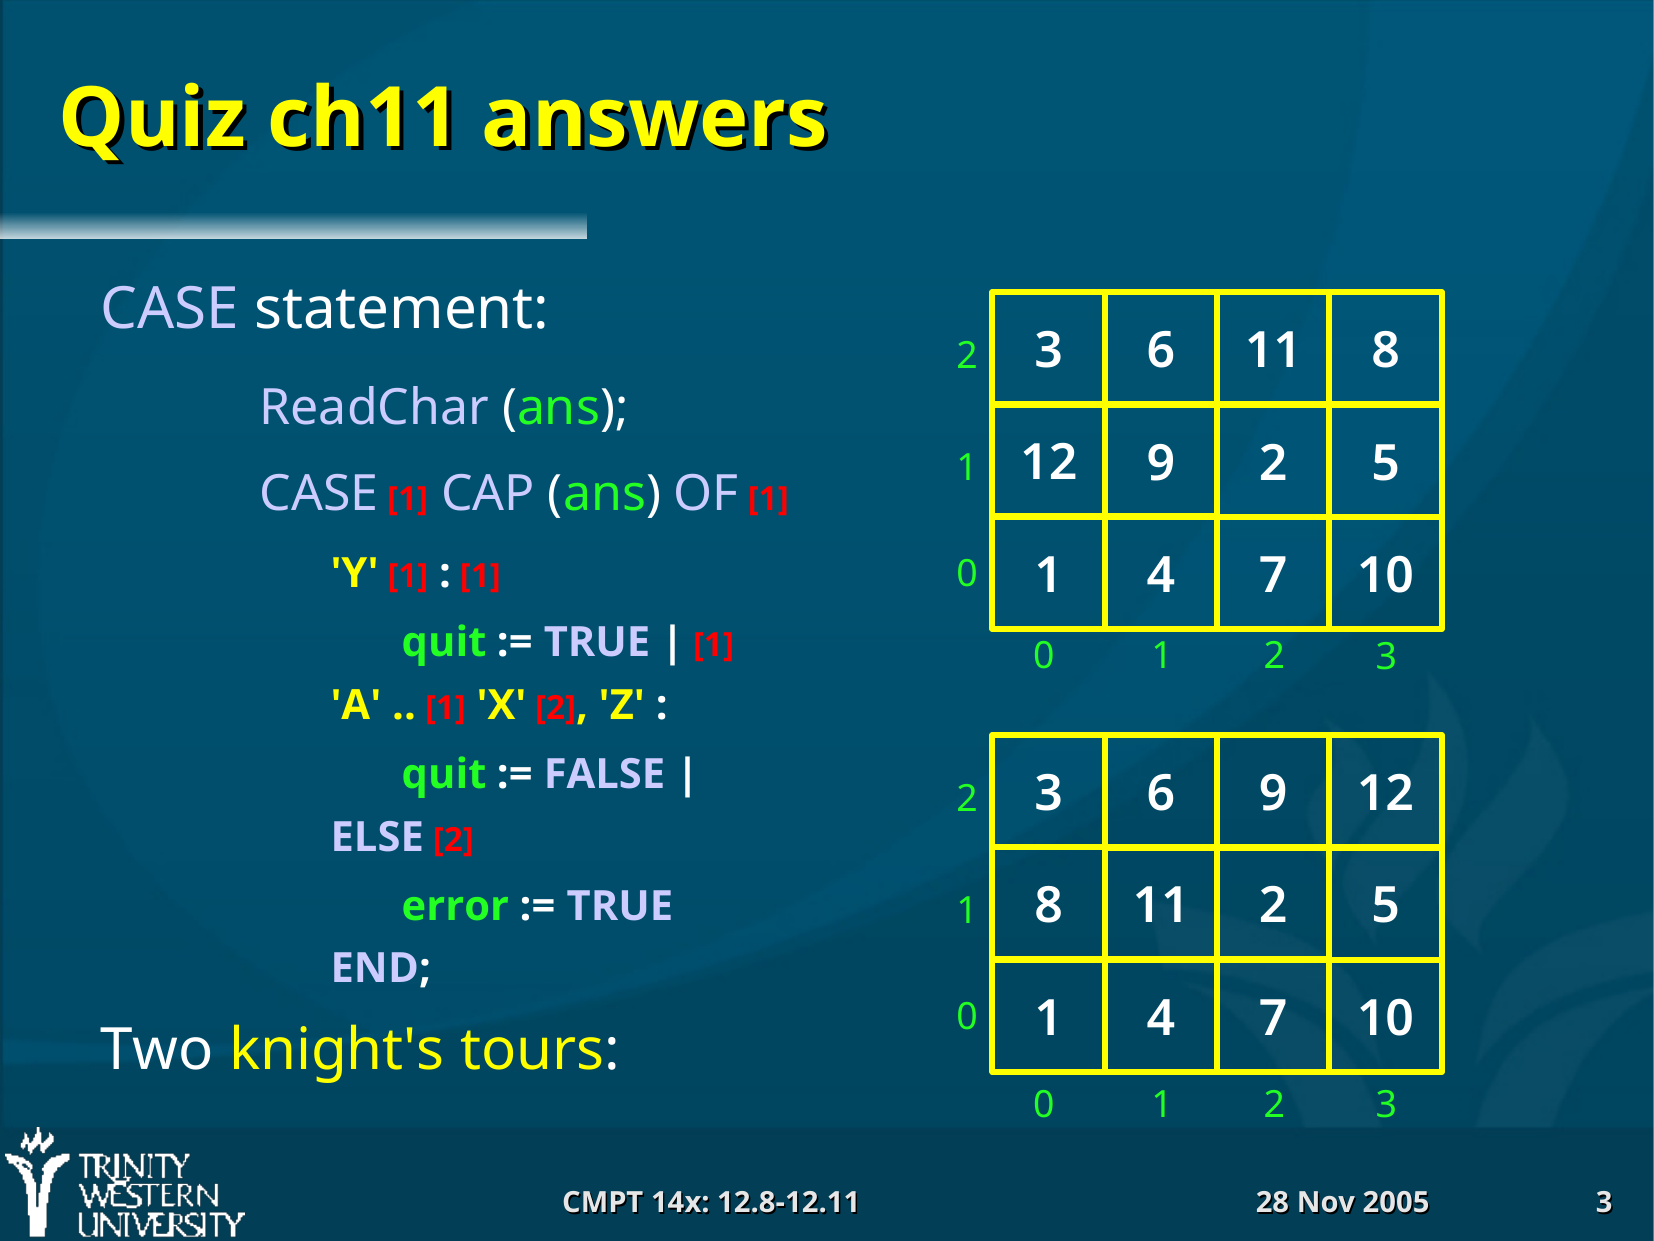

# Quiz ch11 answers
CASE statement:
ReadChar (ans);
CASE [1] CAP (ans) OF [1]
'Y' [1] : [1]
quit := TRUE | [1]
'A' .. [1] 'X' [2], 'Z' :
quit := FALSE |
ELSE [2]
error := TRUE
END;
Two knight's tours:
3
6
11
8
2
12
9
2
5
1
1
4
7
10
0
0
1
2
3
3
6
9
12
2
8
11
2
5
1
1
4
7
10
0
0
1
2
3
CMPT 14x: 12.8-12.11
28 Nov 2005
3